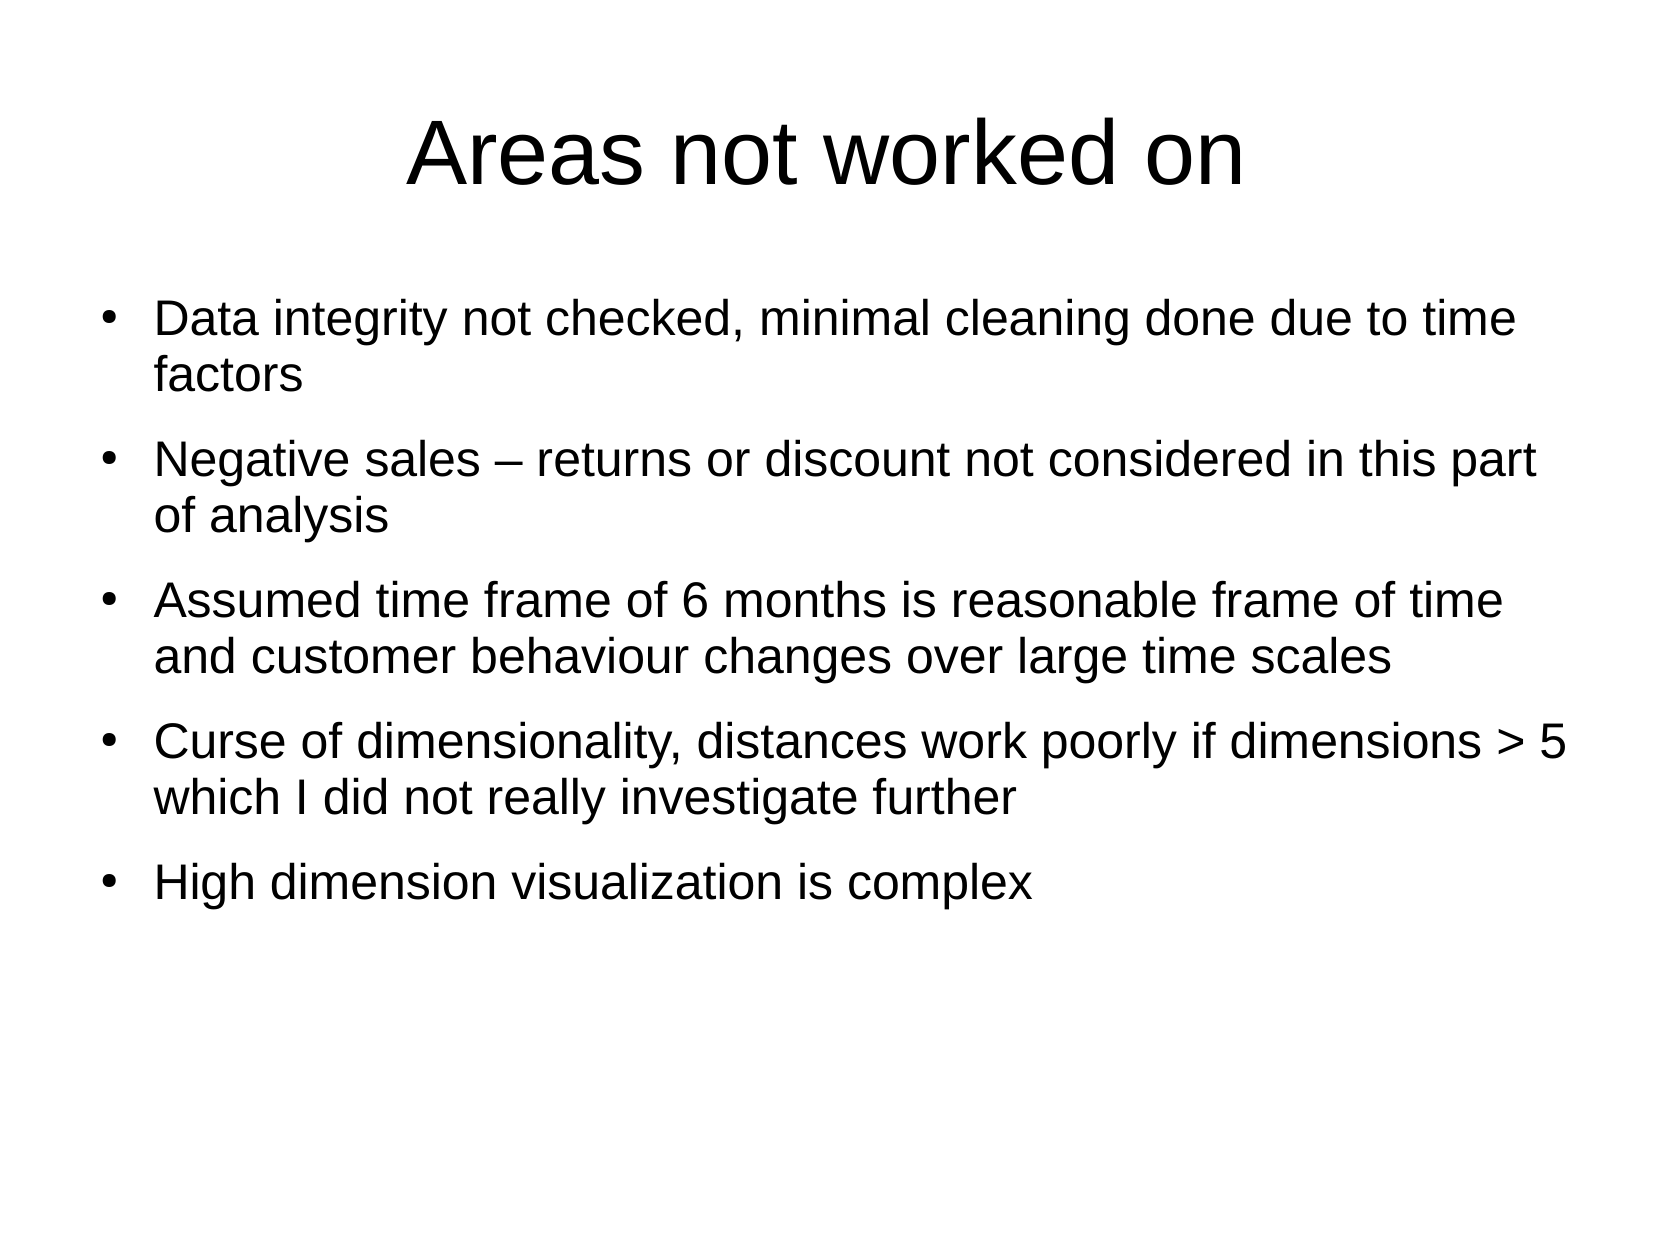

# Areas not worked on
Data integrity not checked, minimal cleaning done due to time factors
Negative sales – returns or discount not considered in this part of analysis
Assumed time frame of 6 months is reasonable frame of time and customer behaviour changes over large time scales
Curse of dimensionality, distances work poorly if dimensions > 5 which I did not really investigate further
High dimension visualization is complex